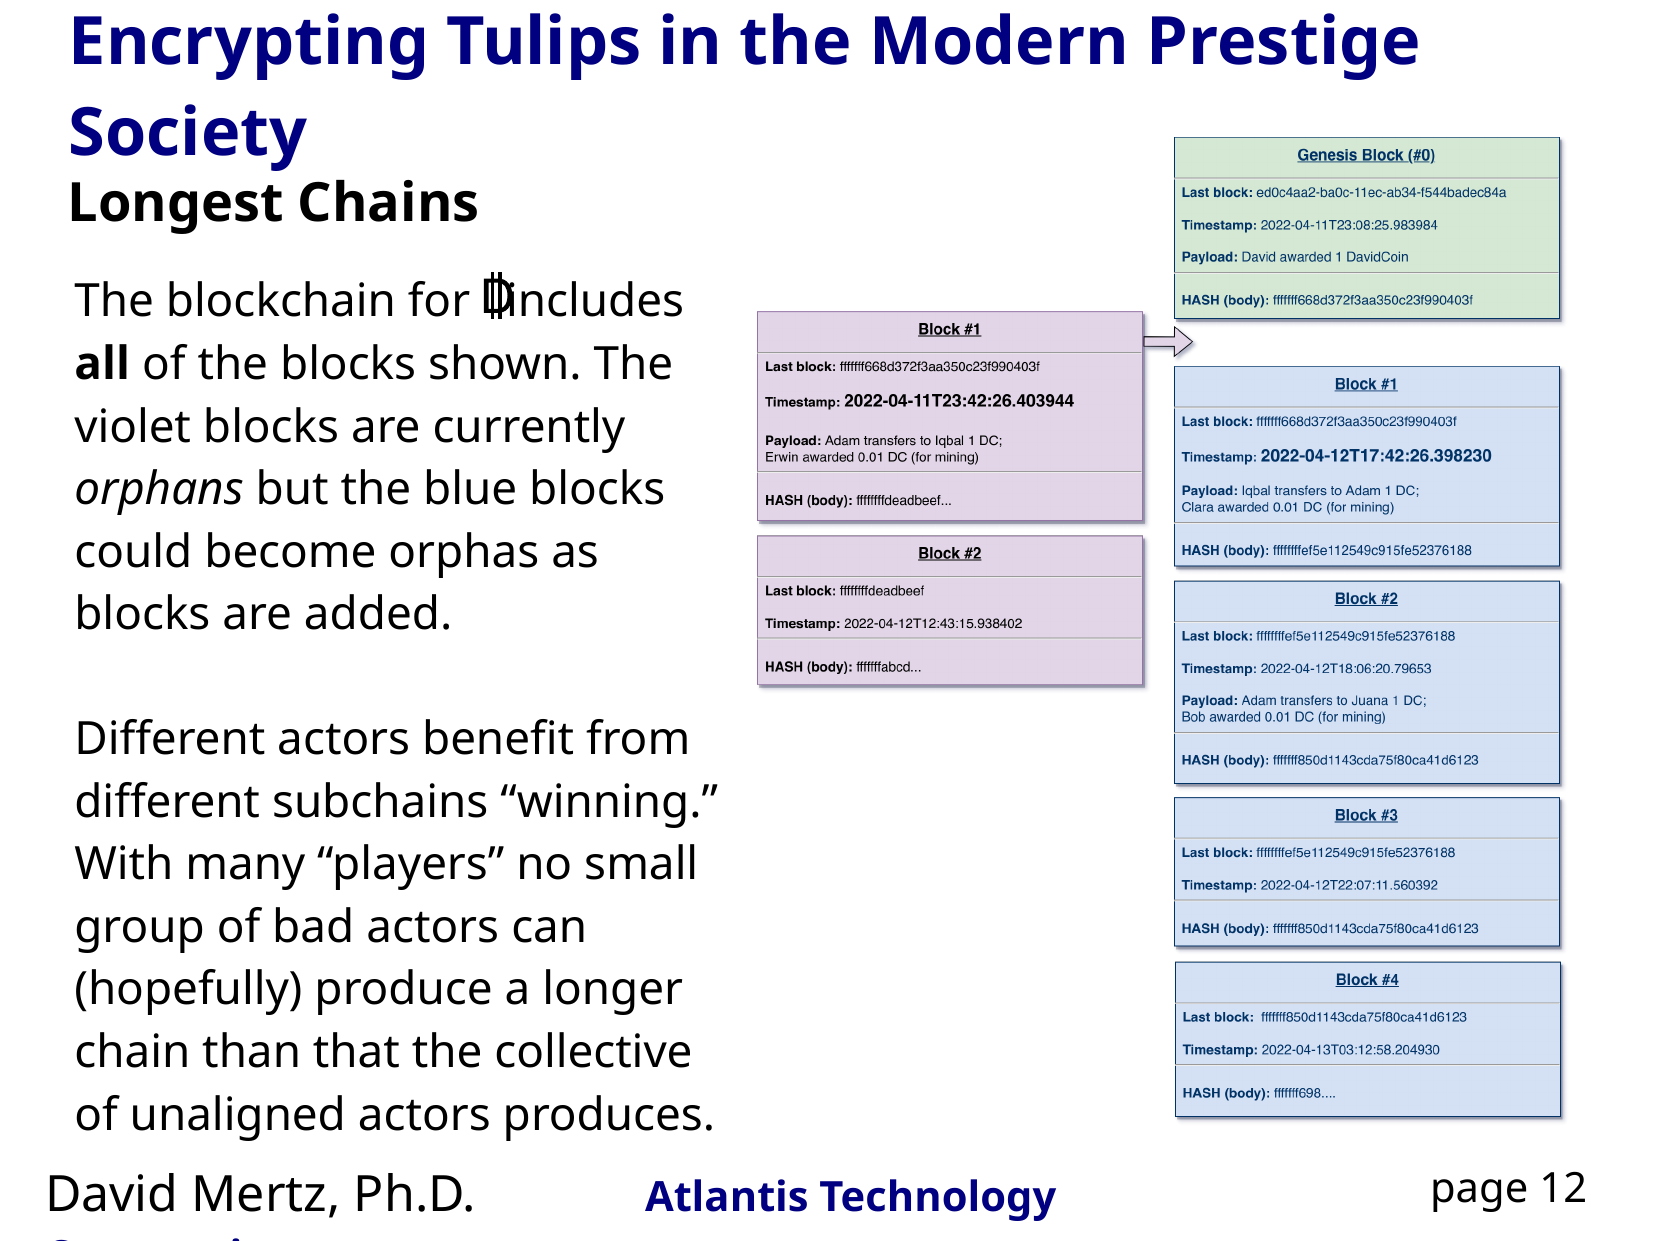

# Longest Chains
The blockchain for includes all of the blocks shown. The violet blocks are currently orphans but the blue blocks could become orphas as blocks are added.
Different actors benefit from different subchains “winning.” With many “players” no small group of bad actors can (hopefully) produce a longer chain than that the collective of unaligned actors produces.